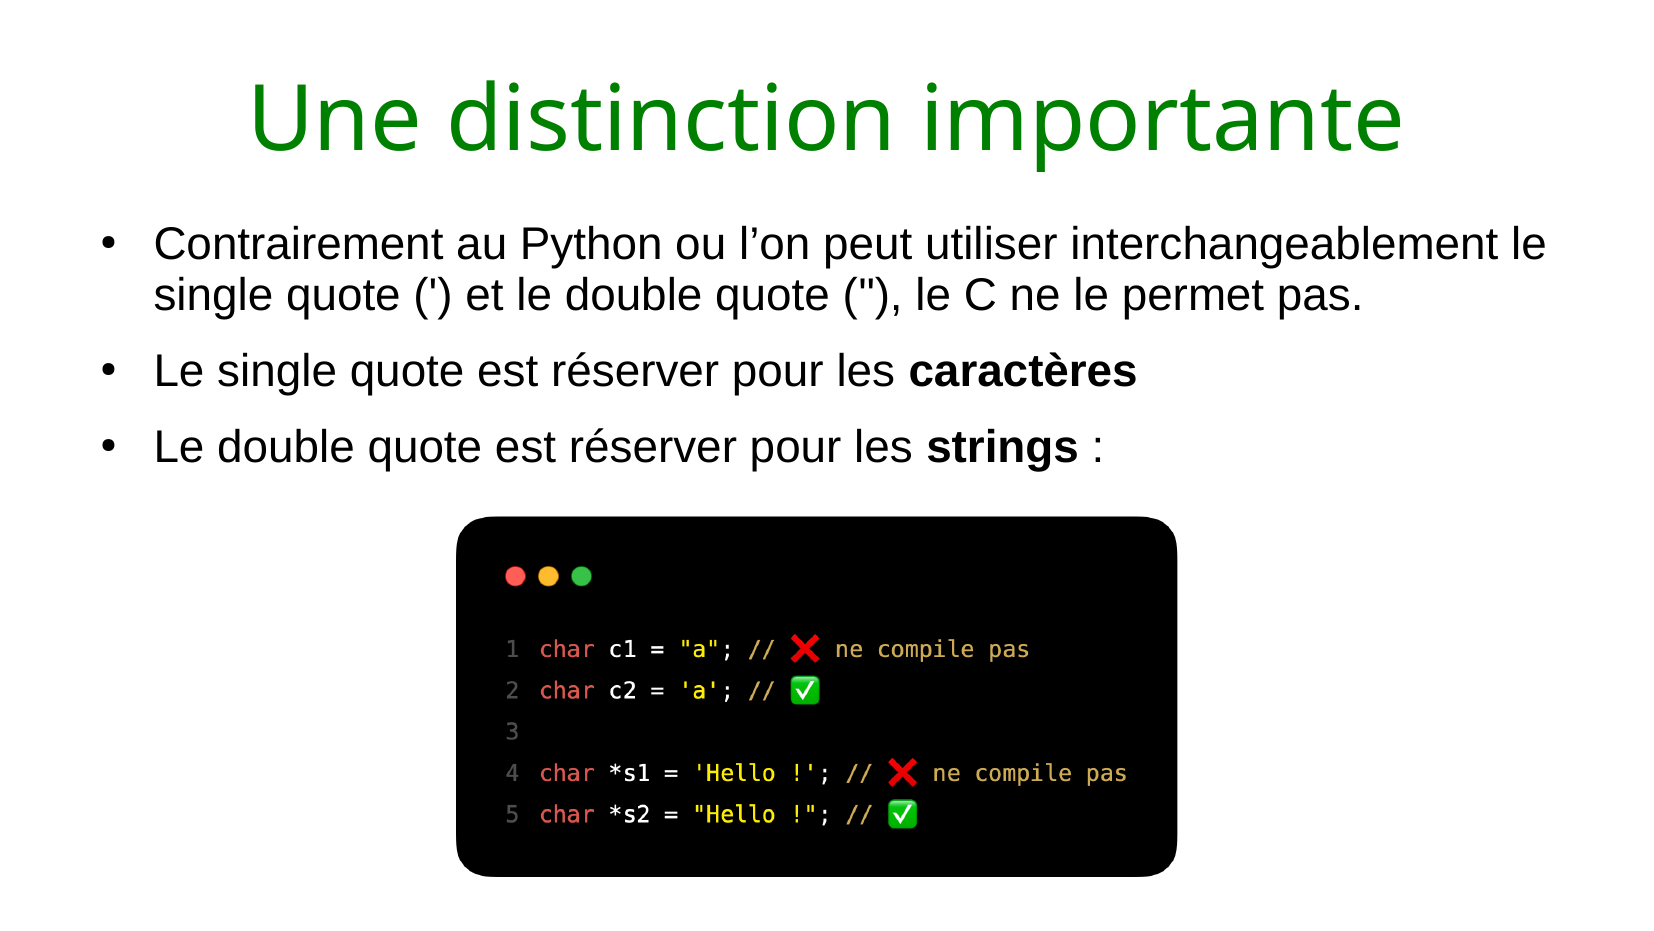

# Une distinction importante
Contrairement au Python ou l’on peut utiliser interchangeablement le single quote (') et le double quote ("), le C ne le permet pas.
Le single quote est réserver pour les caractères
Le double quote est réserver pour les strings :